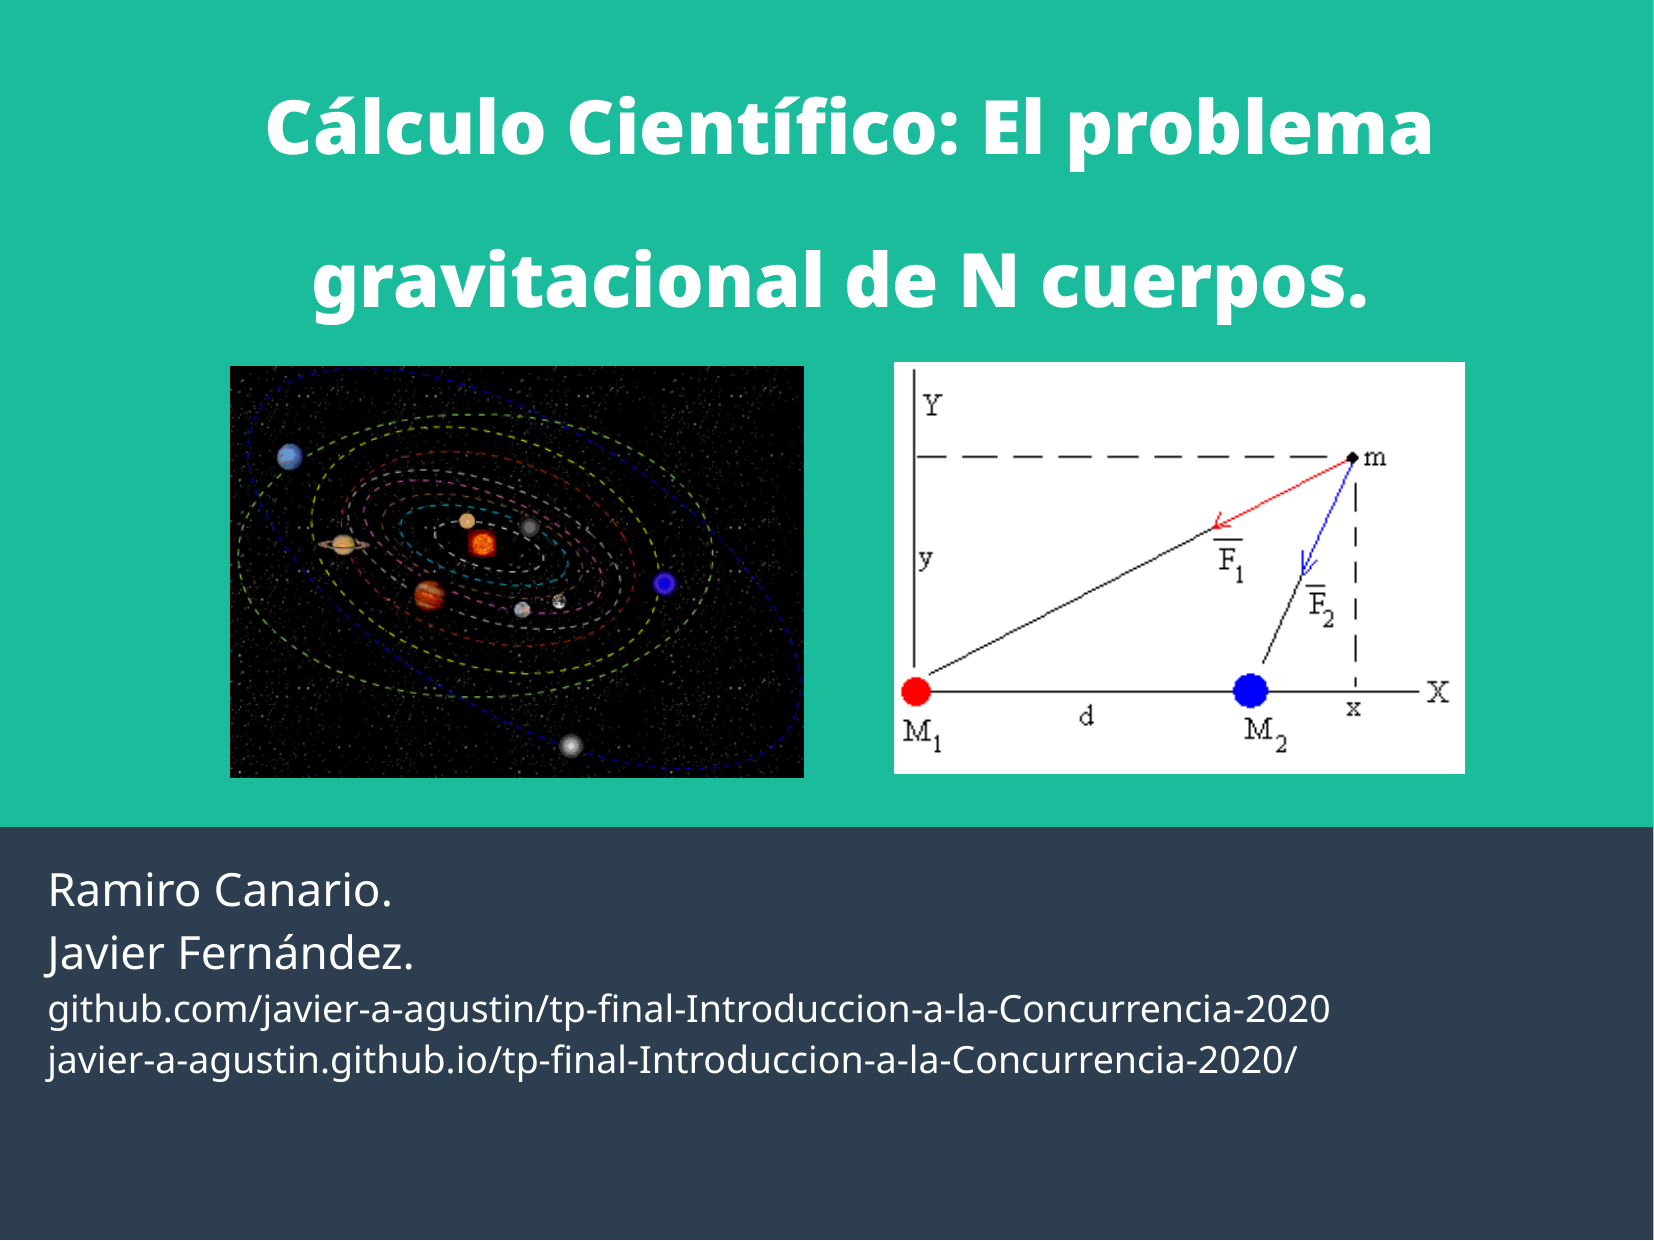

# Cálculo Científico: El problema gravitacional de N cuerpos.
Ramiro Canario.
Javier Fernández.
github.com/javier-a-agustin/tp-final-Introduccion-a-la-Concurrencia-2020
javier-a-agustin.github.io/tp-final-Introduccion-a-la-Concurrencia-2020/